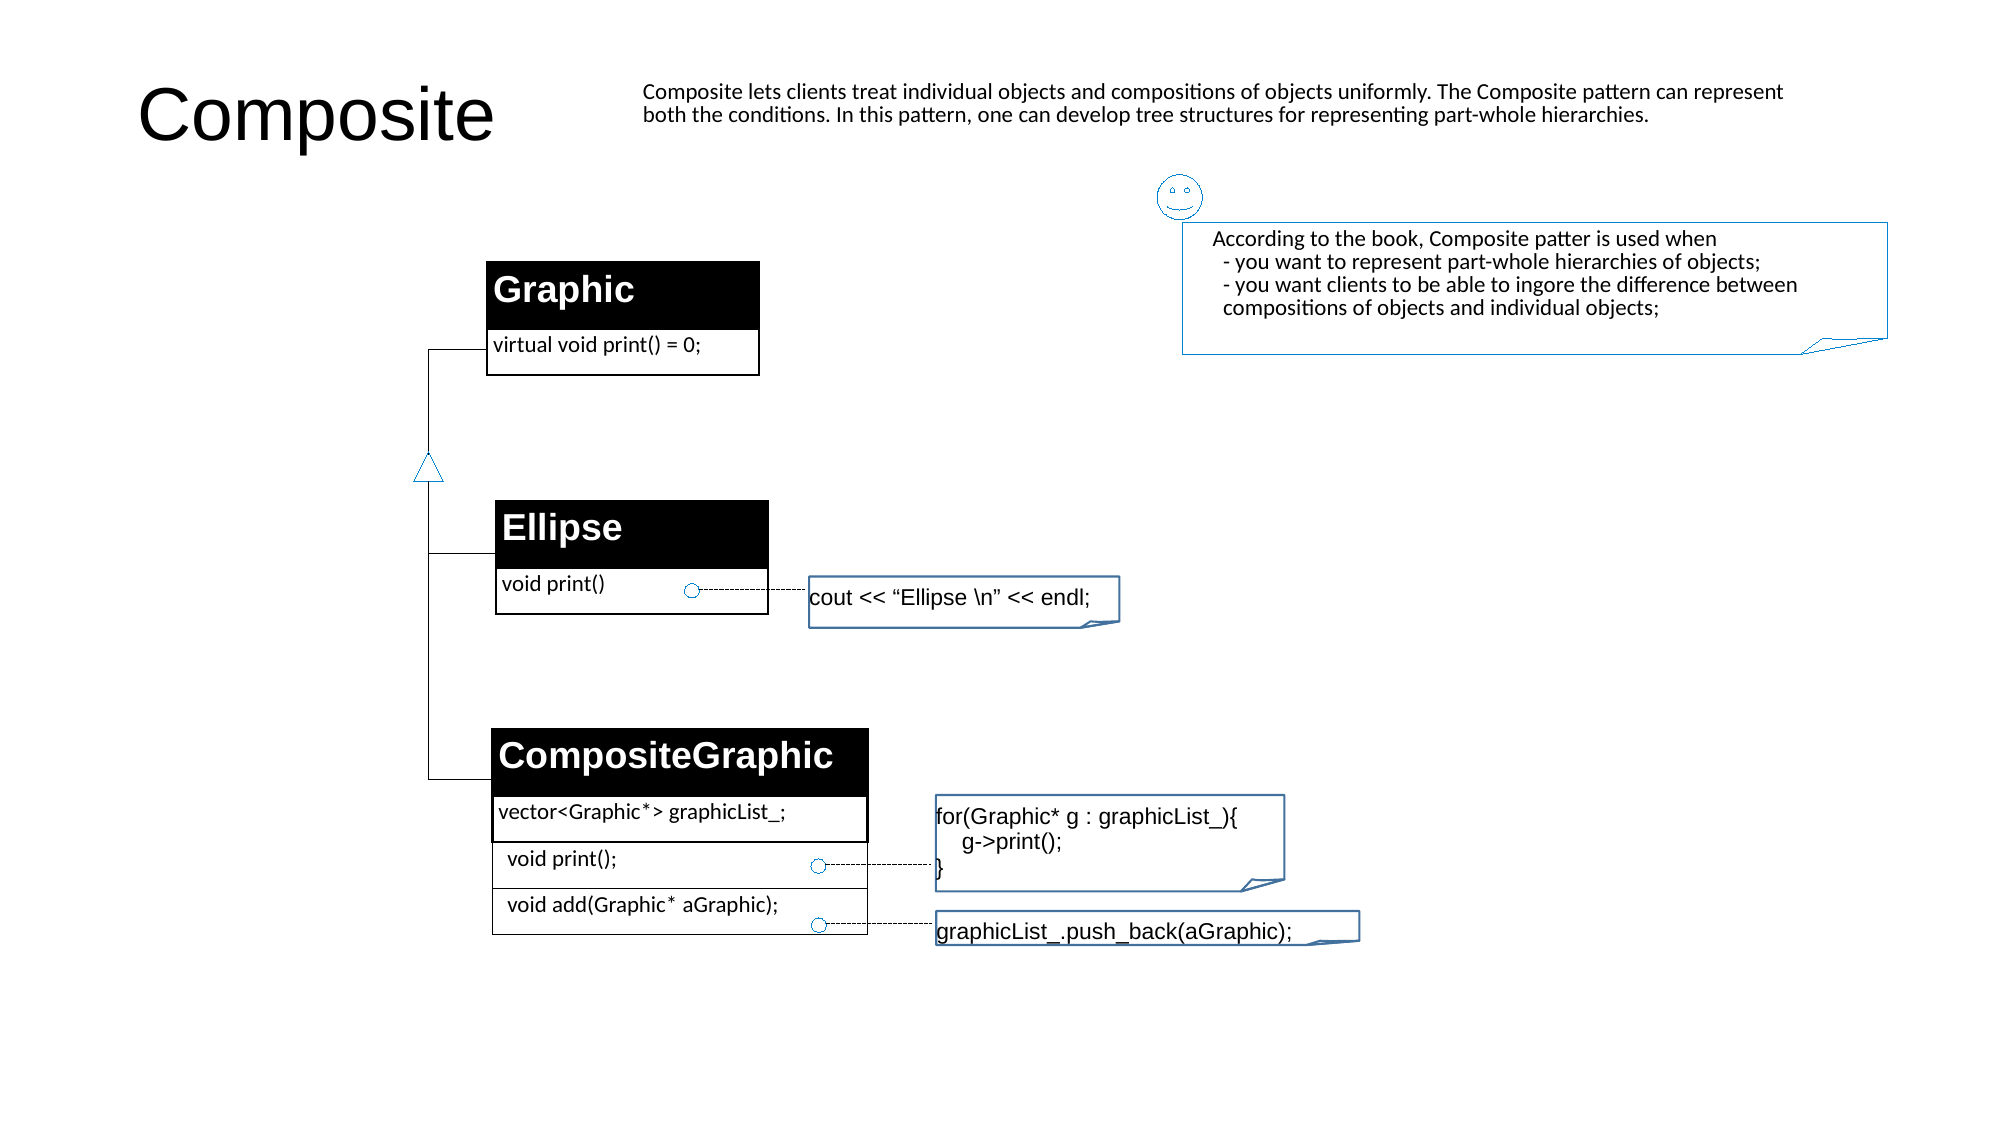

# Composite
Composite lets clients treat individual objects and compositions of objects uniformly. The Composite pattern can represent both the conditions. In this pattern, one can develop tree structures for representing part-whole hierarchies.
According to the book, Composite patter is used when
 - you want to represent part-whole hierarchies of objects;
 - you want clients to be able to ingore the difference between
 compositions of objects and individual objects;
| Graphic |
| --- |
| virtual void print() = 0; |
| Ellipse |
| --- |
| void print() |
cout << “Ellipse \n” << endl;
| CompositeGraphic |
| --- |
| vector<Graphic\*> graphicList\_; |
| void print(); |
| void add(Graphic\* aGraphic); |
for(Graphic* g : graphicList_){
 g->print();
}
graphicList_.push_back(aGraphic);